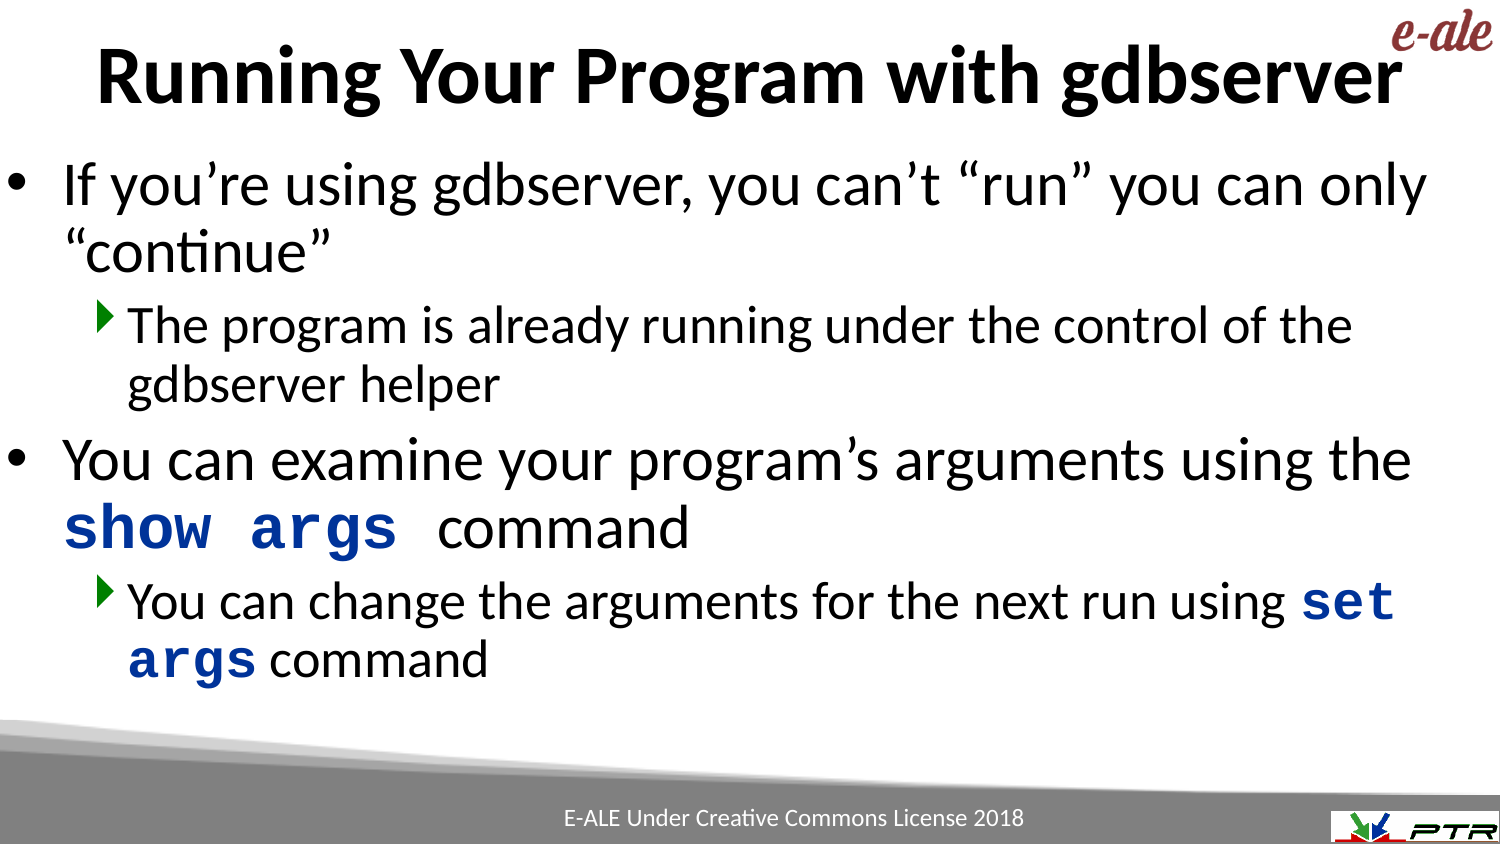

# Running Your Program with gdbserver
If you’re using gdbserver, you can’t “run” you can only “continue”
The program is already running under the control of the gdbserver helper
You can examine your program’s arguments using the show args command
You can change the arguments for the next run using set args command